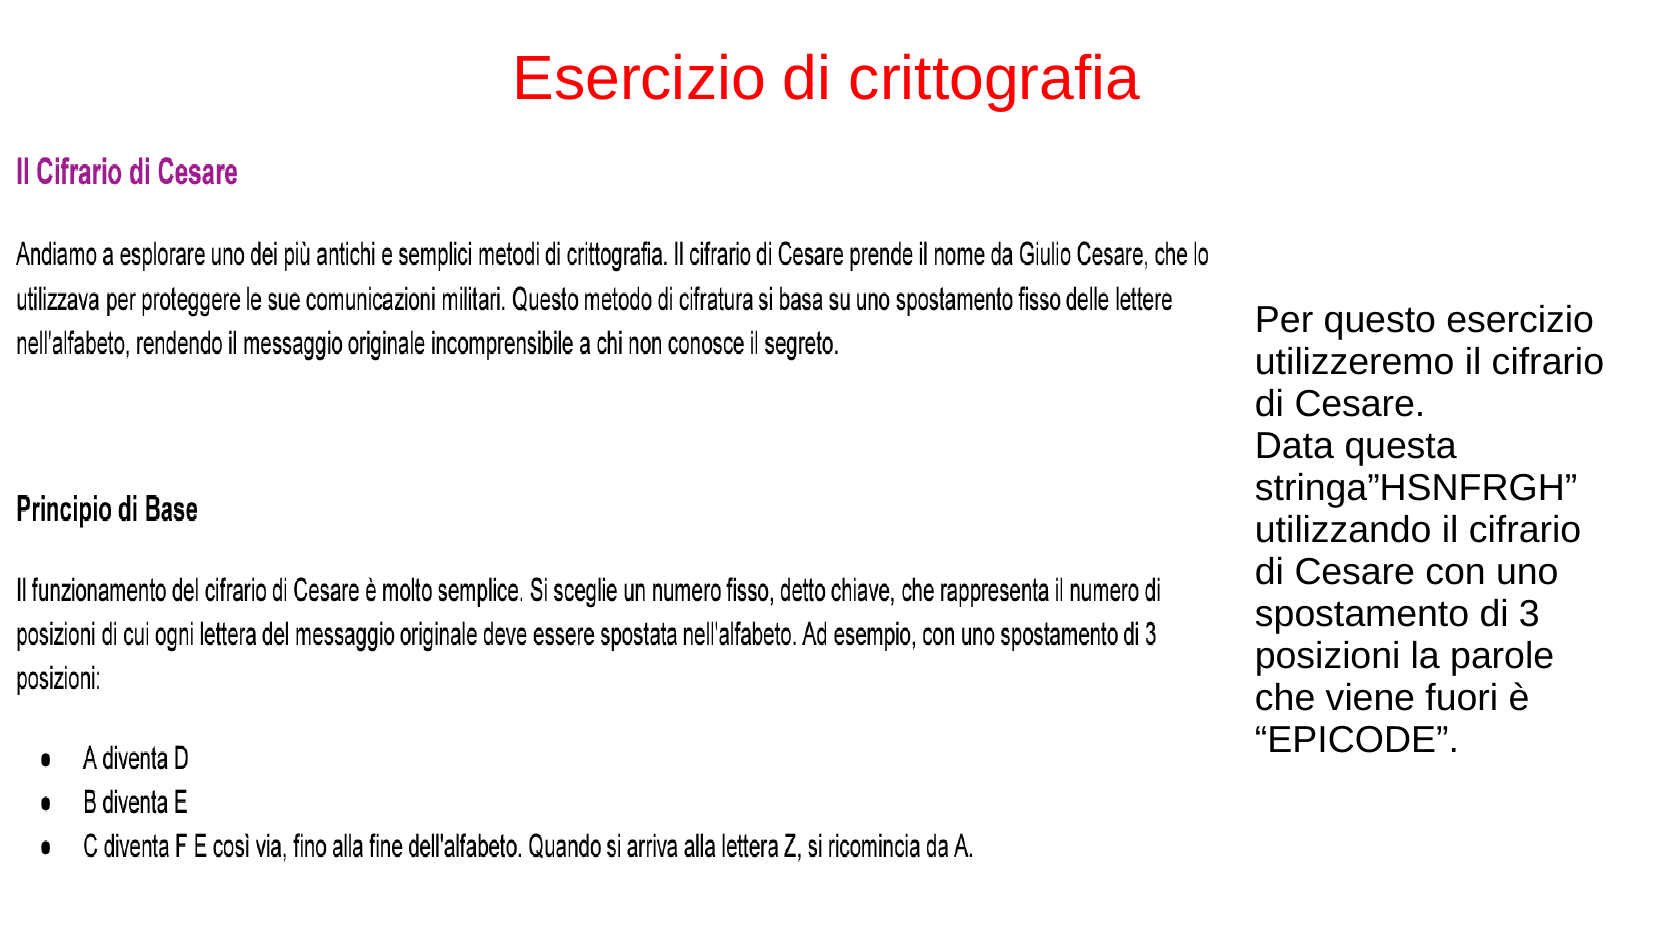

# Esercizio di crittografia
Per questo esercizio utilizzeremo il cifrario di Cesare.
Data questa stringa”HSNFRGH” utilizzando il cifrario di Cesare con uno spostamento di 3 posizioni la parole che viene fuori è “EPICODE”.